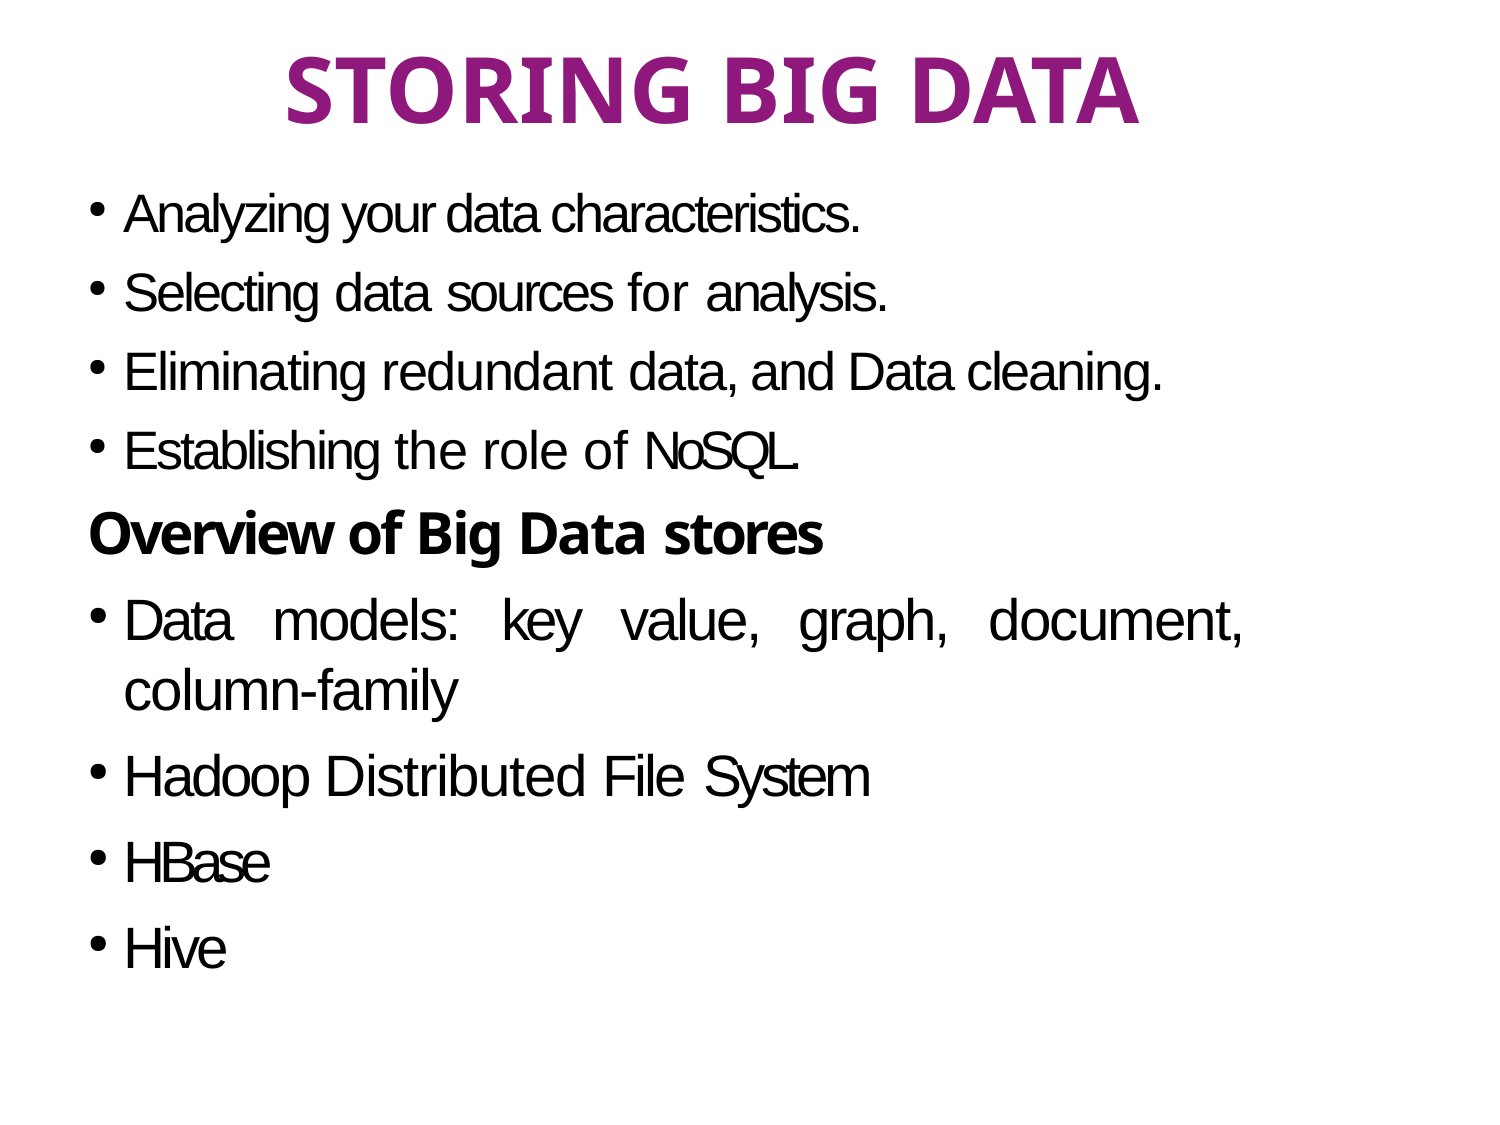

# STORING BIG DATA
Analyzing your data characteristics.
Selecting data sources for analysis.
Eliminating redundant data, and Data cleaning.
Establishing the role of NoSQL.
Overview of Big Data stores
Data models: key value, graph, document, column-family
Hadoop Distributed File System
HBase
Hive